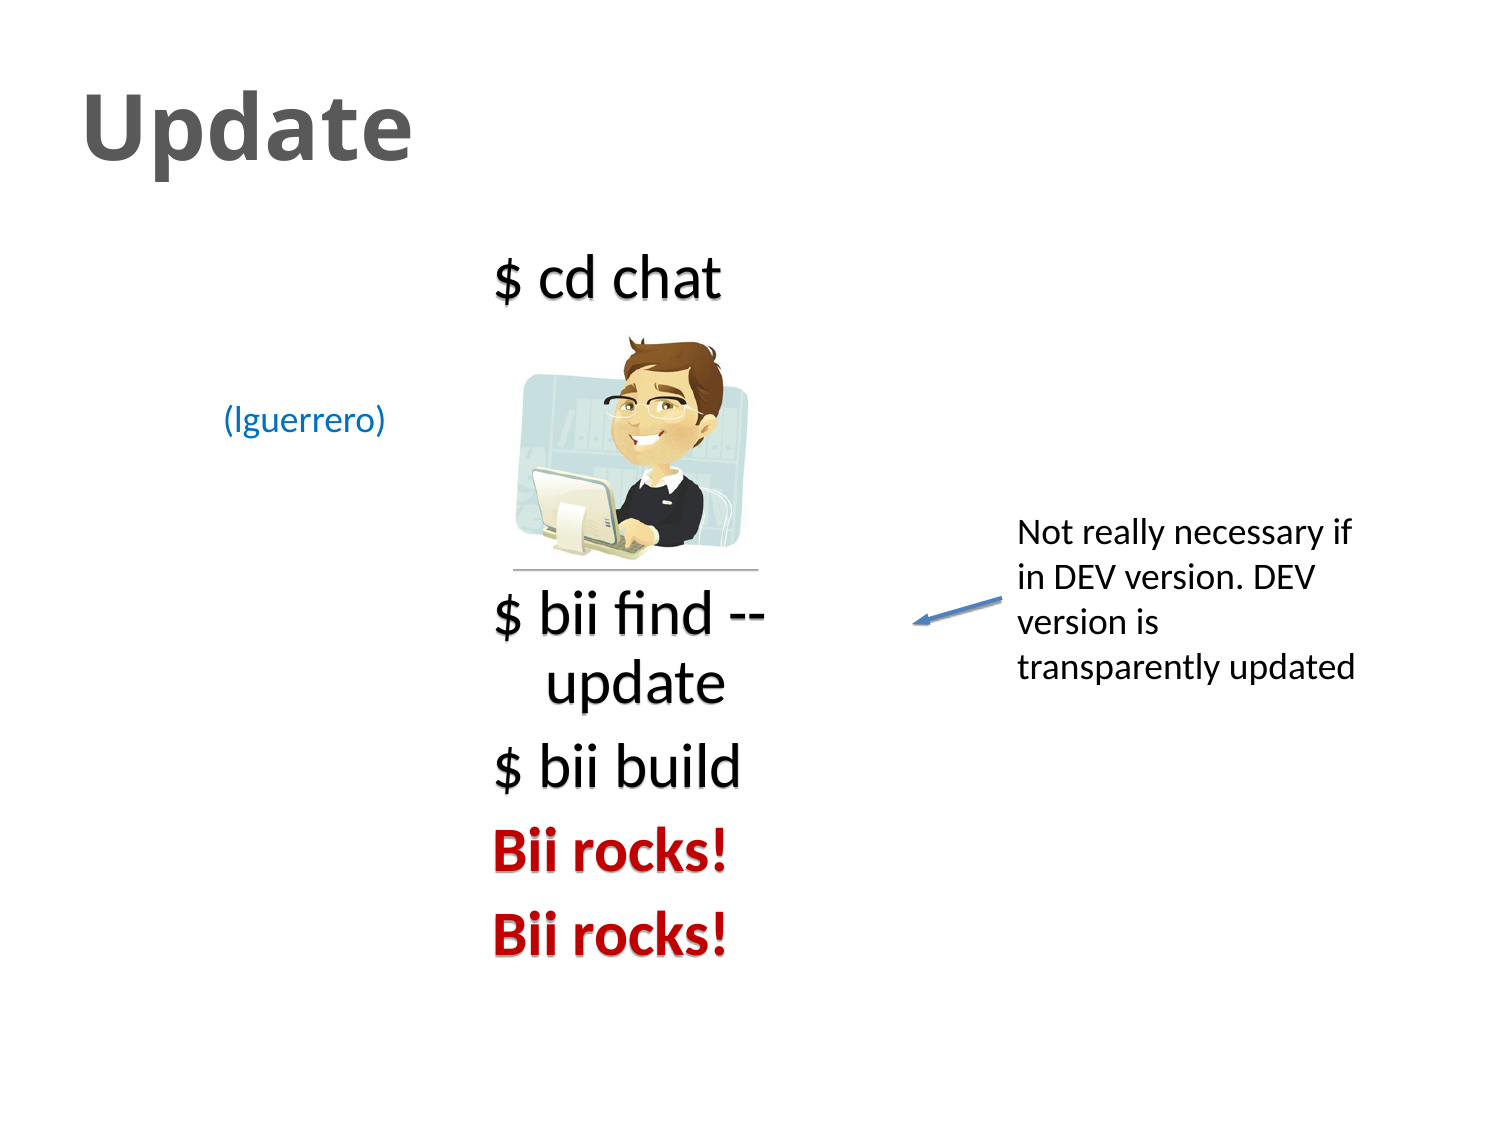

Update
# $ cd chat
$ bii find --update
$ bii build
Bii rocks!
Bii rocks!
(lguerrero)
Not really necessary if in DEV version. DEV version is transparently updated